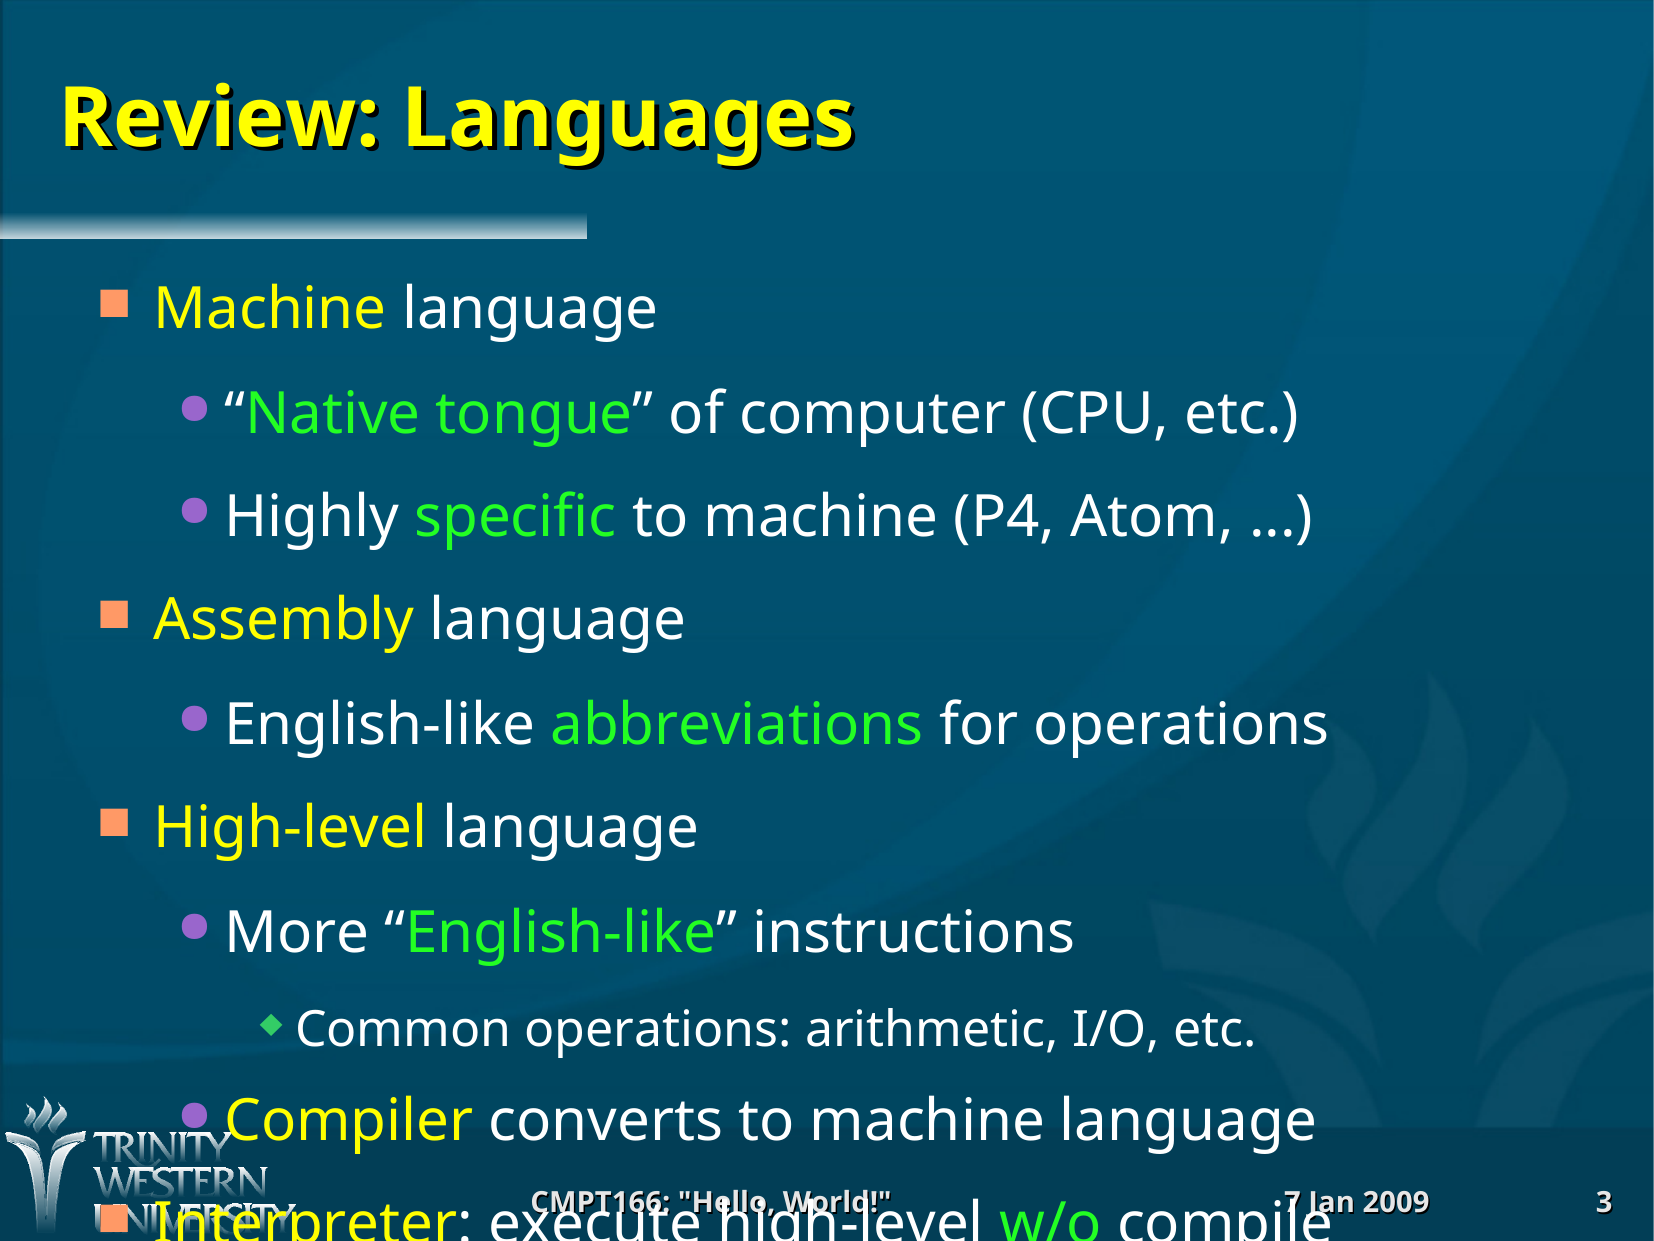

# Review: Languages
Machine language
“Native tongue” of computer (CPU, etc.)
Highly specific to machine (P4, Atom, ...)
Assembly language
English-like abbreviations for operations
High-level language
More “English-like” instructions
Common operations: arithmetic, I/O, etc.
Compiler converts to machine language
Interpreter: execute high-level w/o compile
CMPT166: "Hello, World!"
7 Jan 2009
3